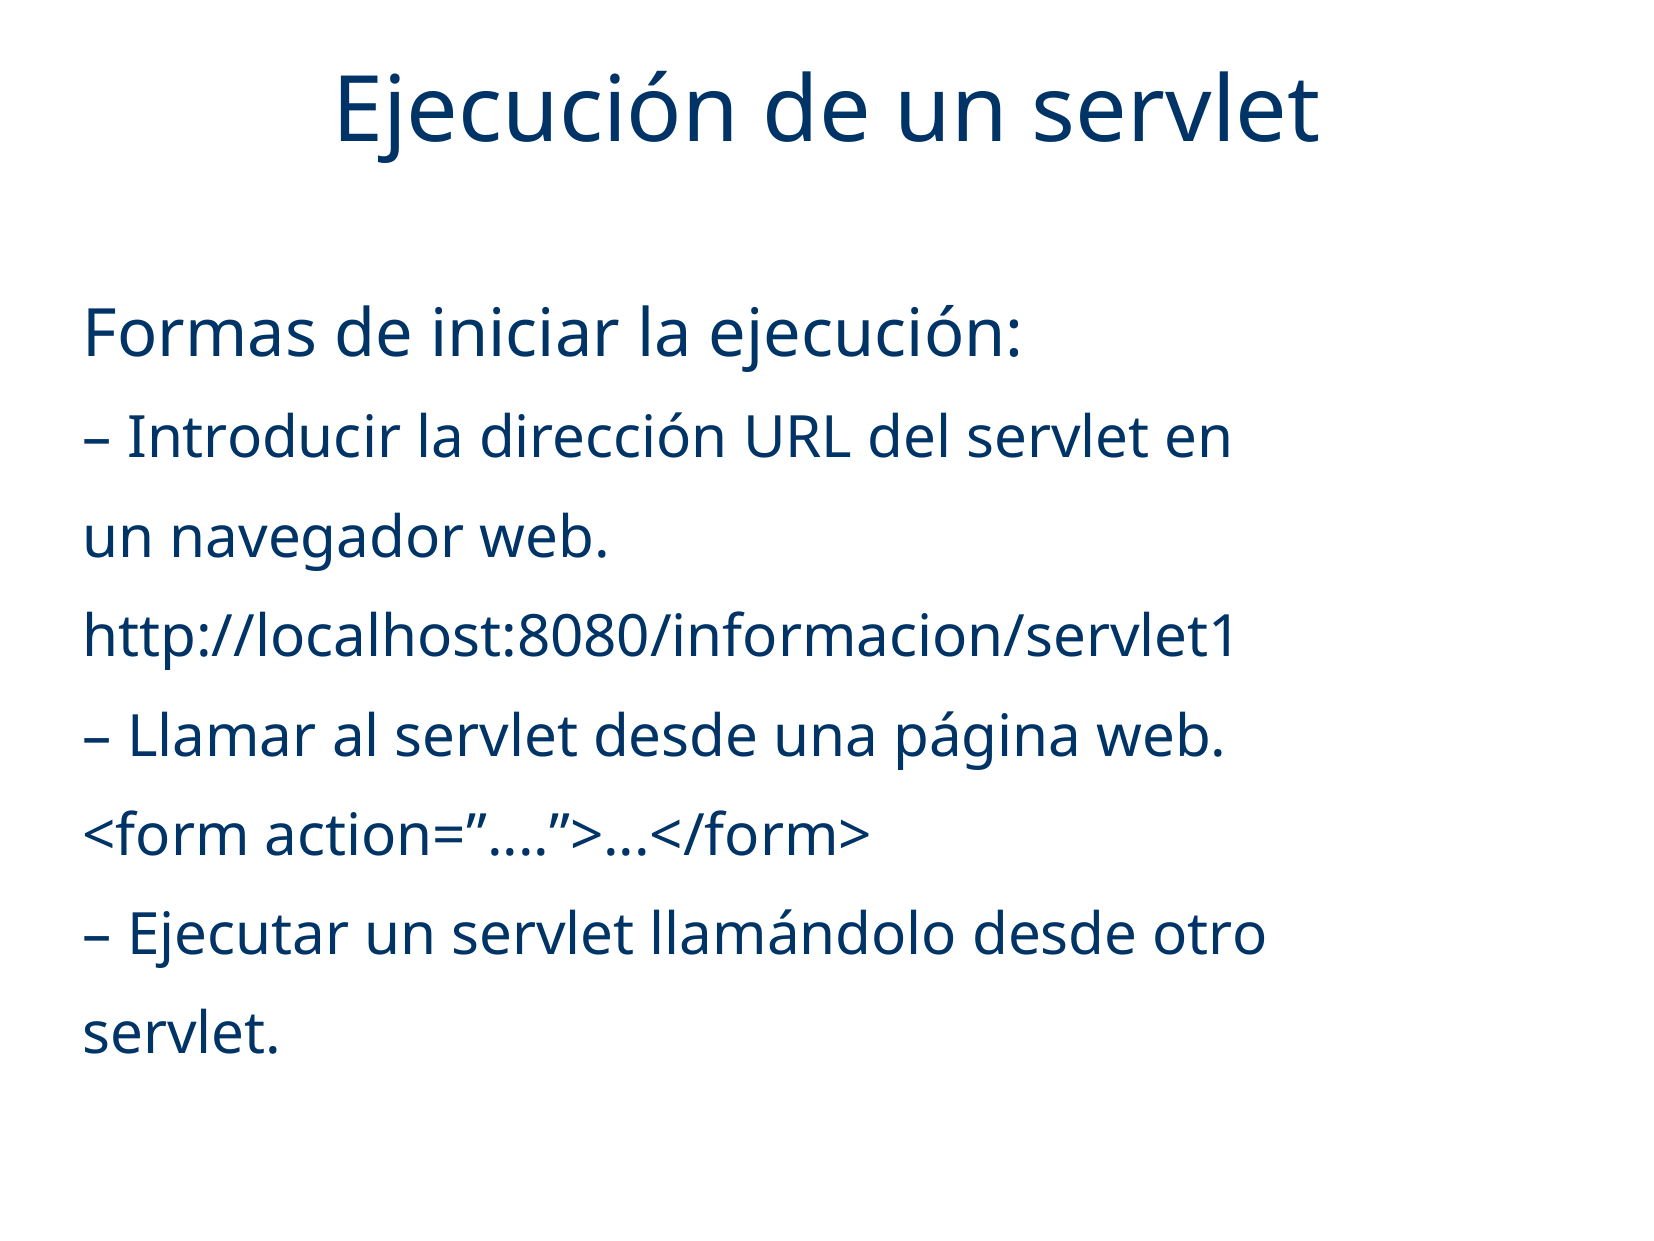

# Ejecución de un servlet
Formas de iniciar la ejecución:
– Introducir la dirección URL del servlet en
un navegador web.
http://localhost:8080/informacion/servlet1
– Llamar al servlet desde una página web.
<form action=”....”>...</form>
– Ejecutar un servlet llamándolo desde otro
servlet.